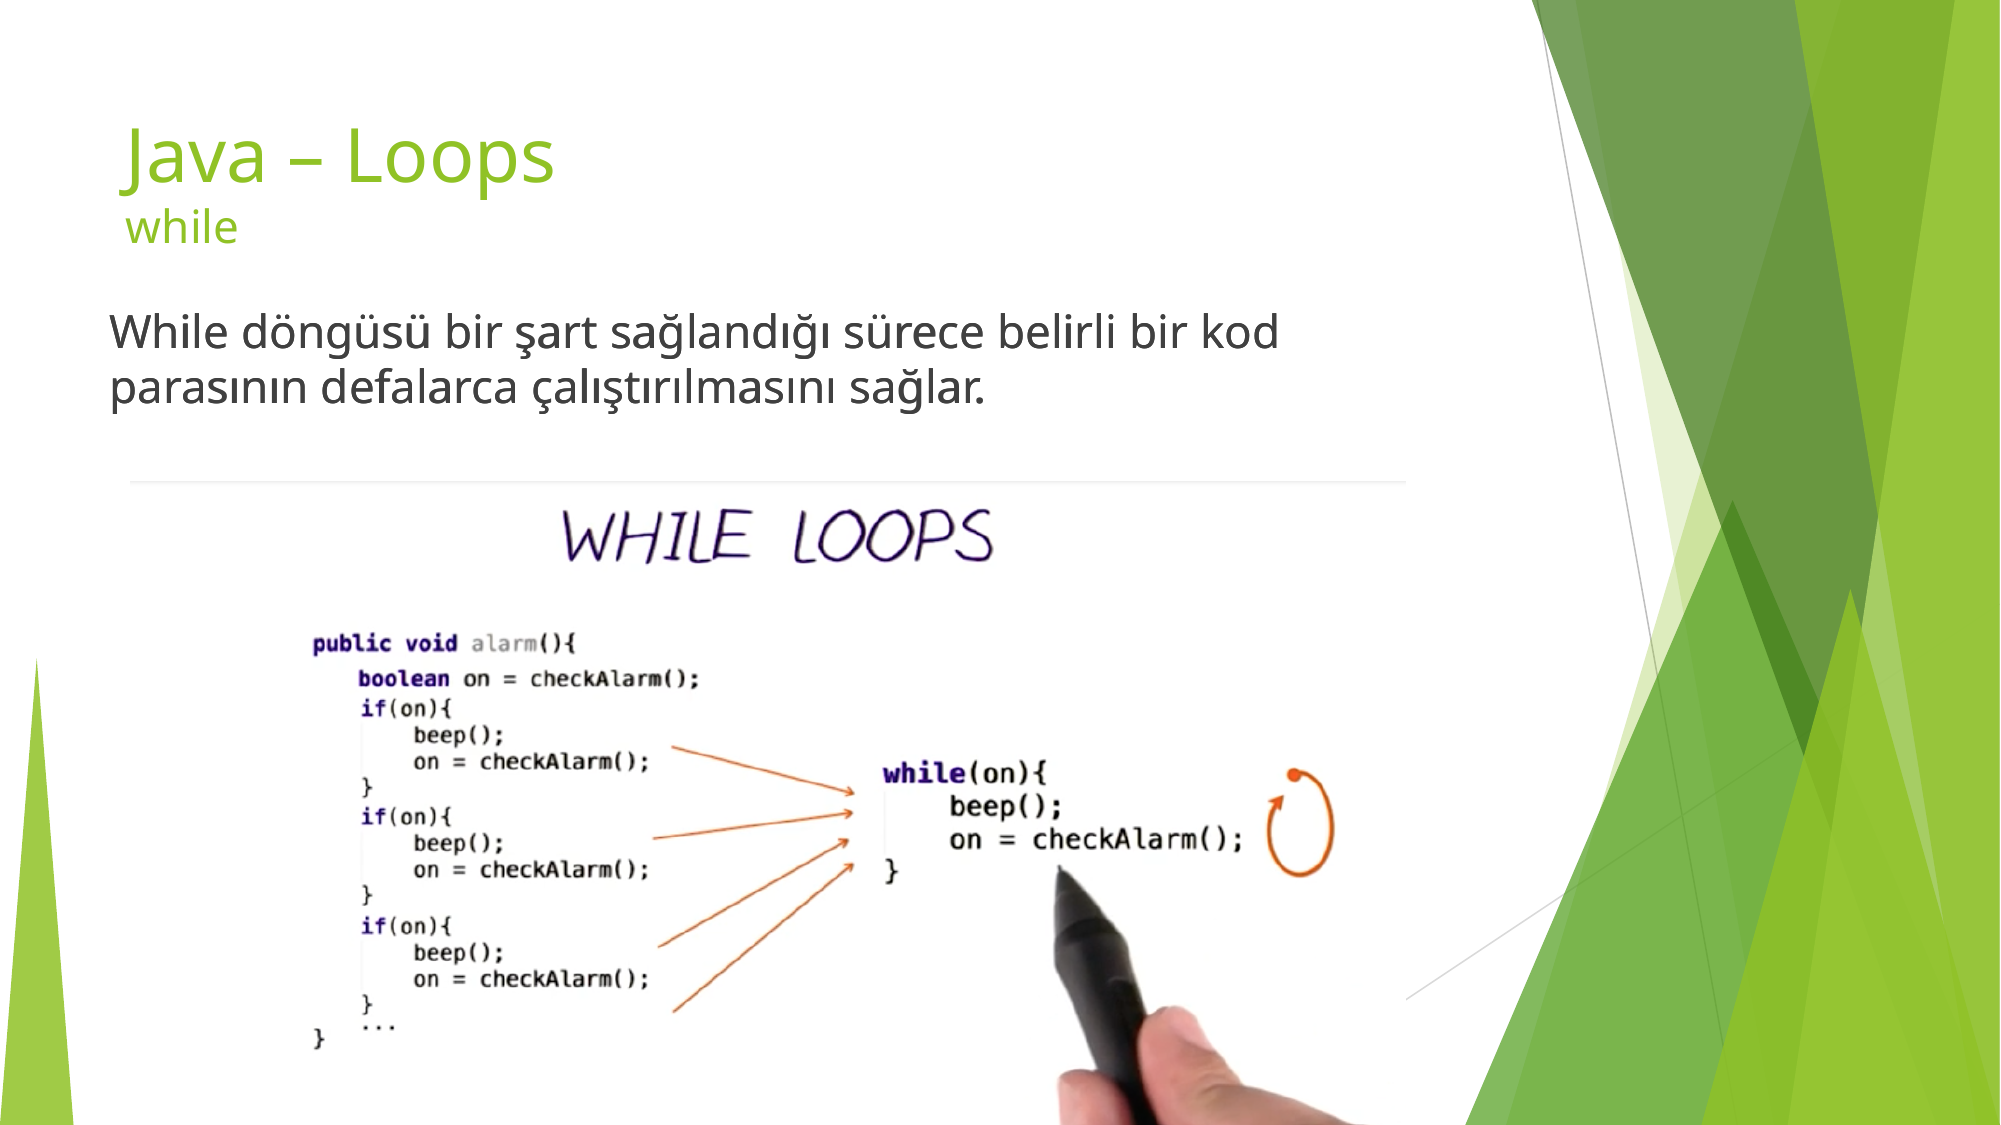

# Java – Loops while
While döngüsü bir şart sağlandığı sürece belirli bir kod parasının defalarca çalıştırılmasını sağlar.
While döngüsü bir şart sağlandığı sürece belirli bir kod parasının defalarca çalıştırılmasını sağlar.